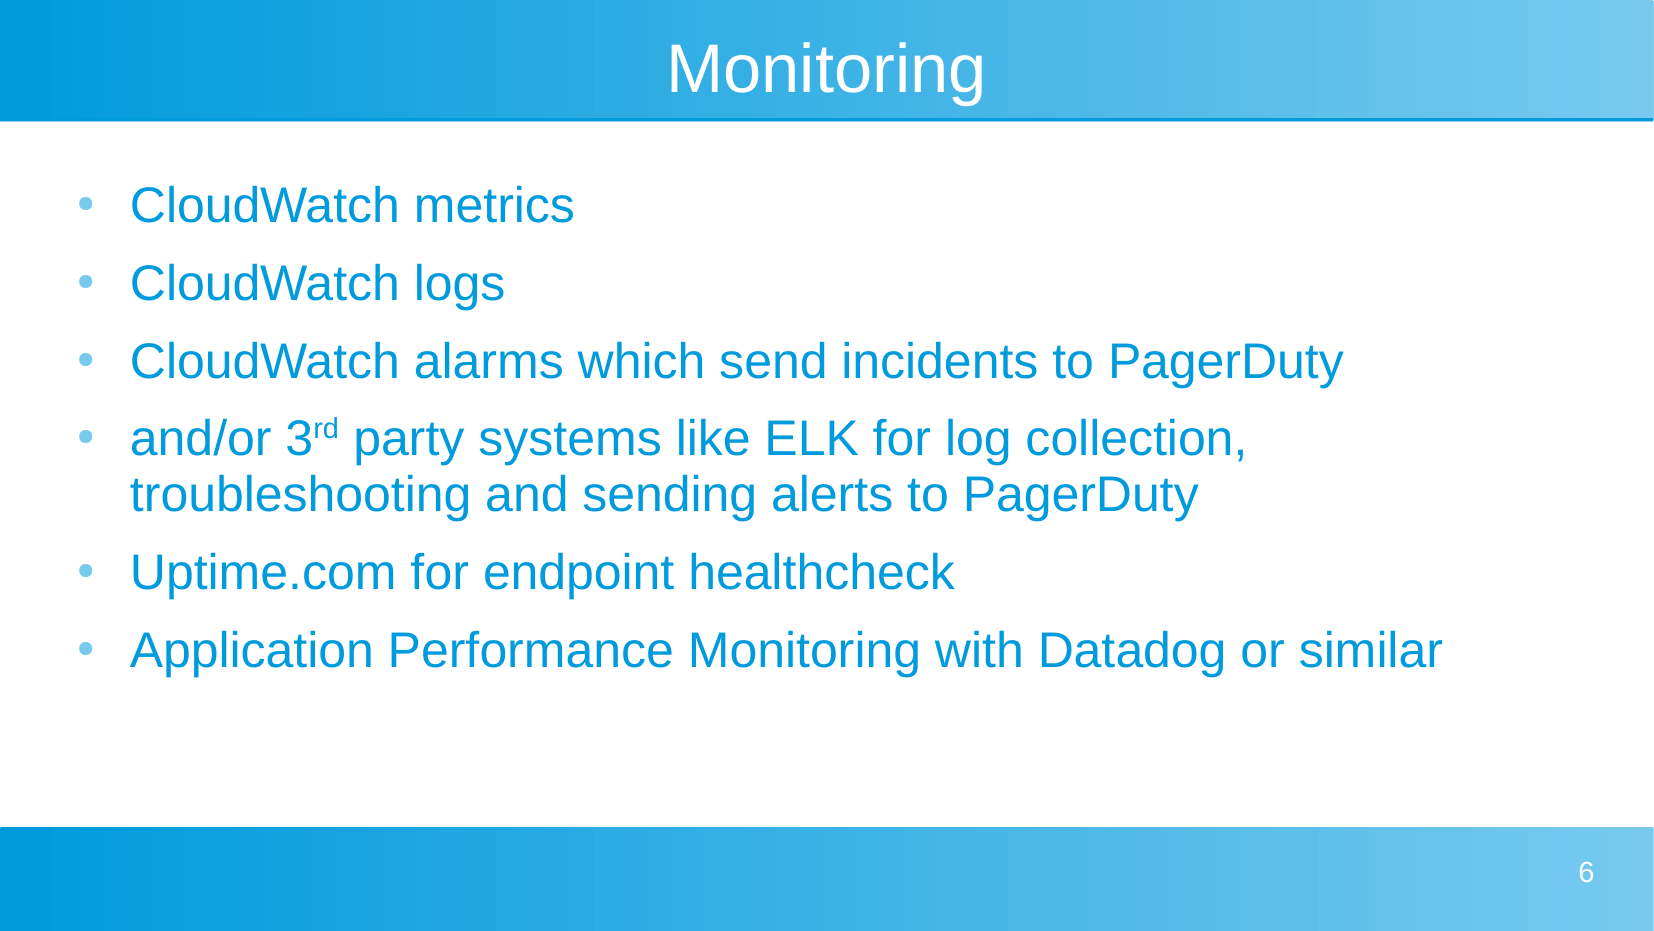

# Monitoring
CloudWatch metrics
CloudWatch logs
CloudWatch alarms which send incidents to PagerDuty
and/or 3rd party systems like ELK for log collection, troubleshooting and sending alerts to PagerDuty
Uptime.com for endpoint healthcheck
Application Performance Monitoring with Datadog or similar
6